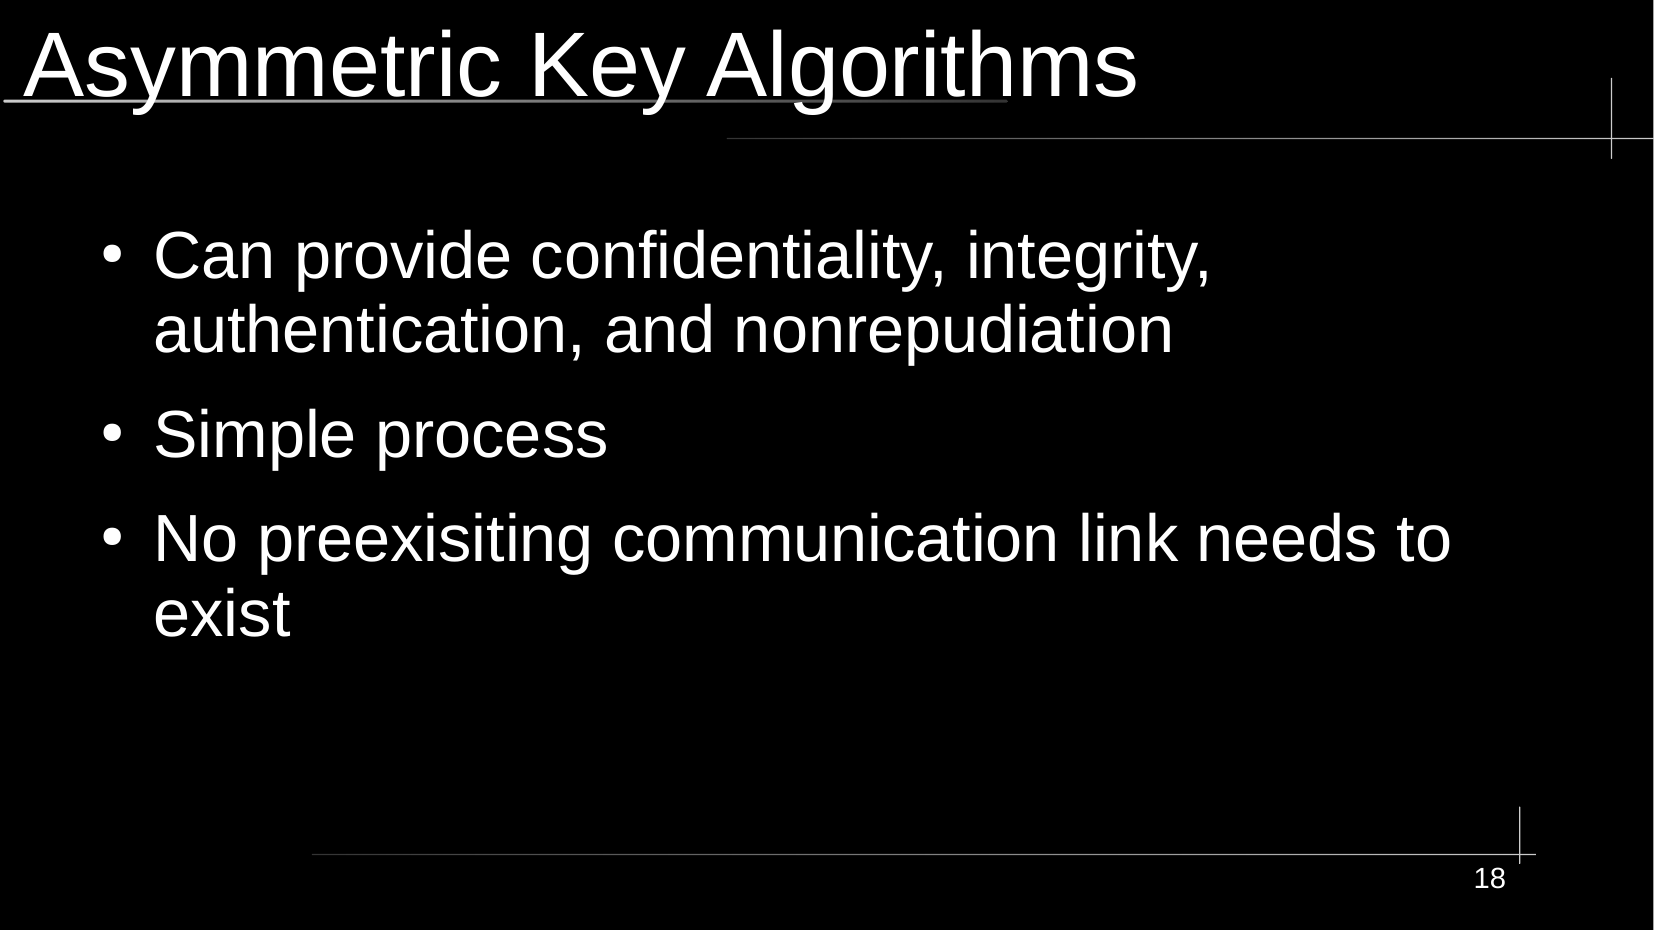

# Asymmetric Key Algorithms
Can provide confidentiality, integrity, authentication, and nonrepudiation
Simple process
No preexisiting communication link needs to exist
18